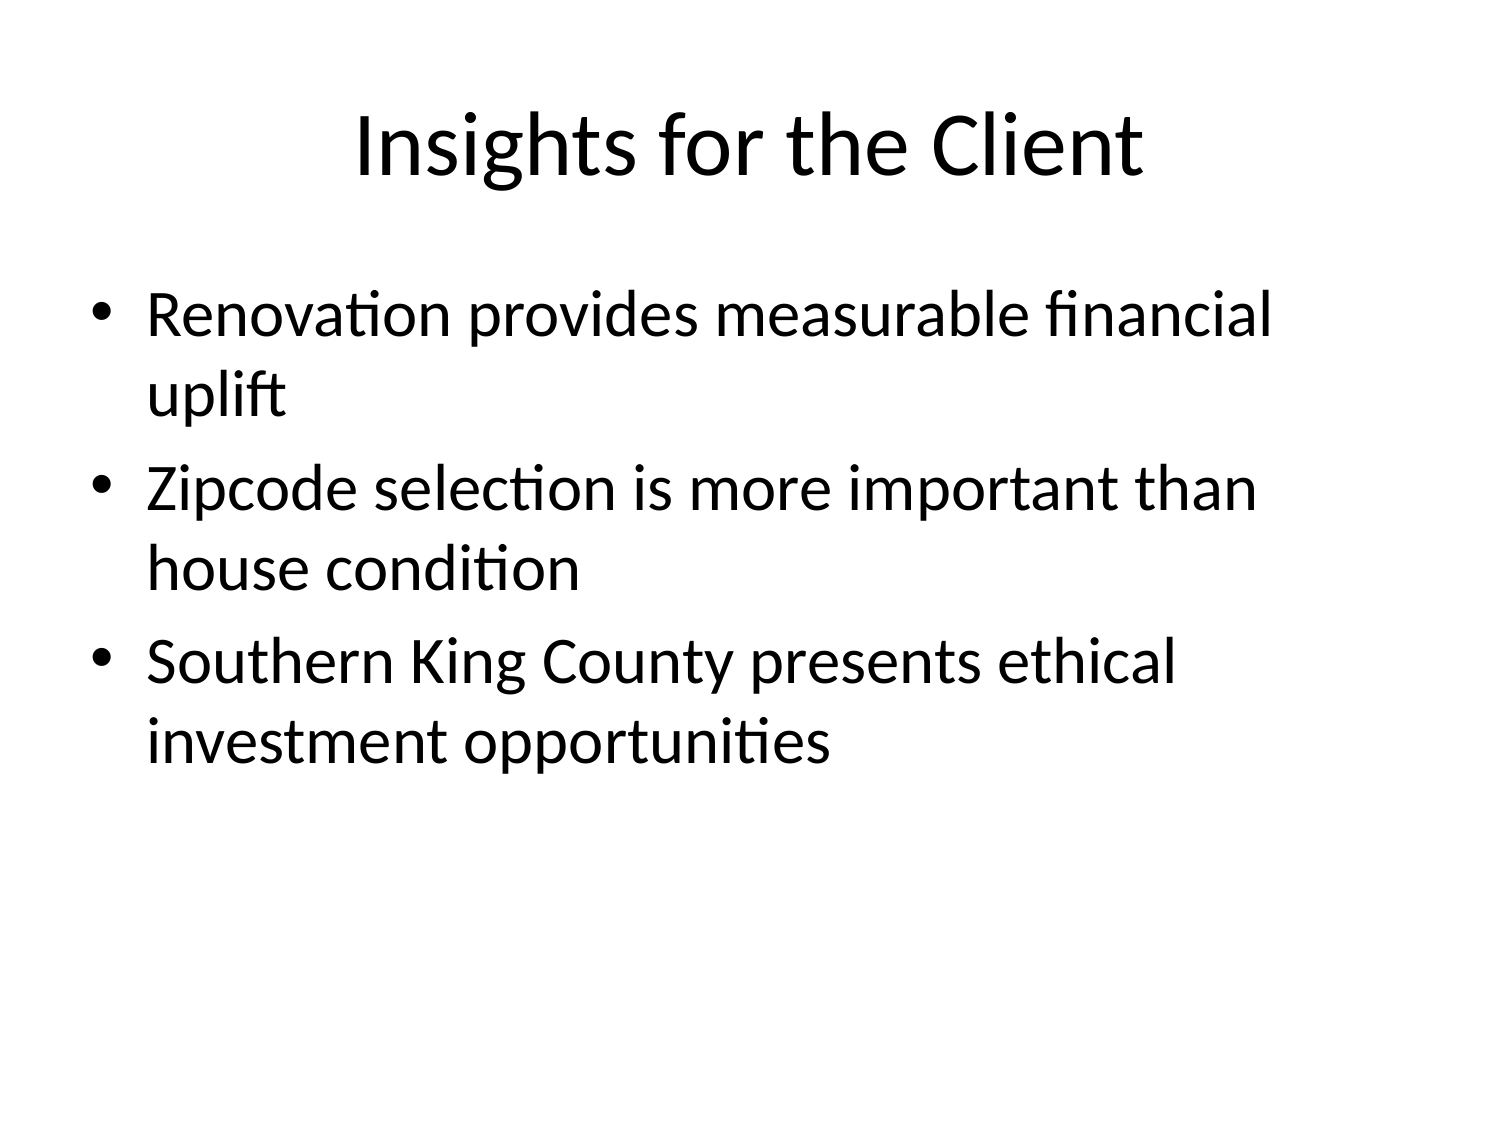

# Insights for the Client
Renovation provides measurable financial uplift
Zipcode selection is more important than house condition
Southern King County presents ethical investment opportunities